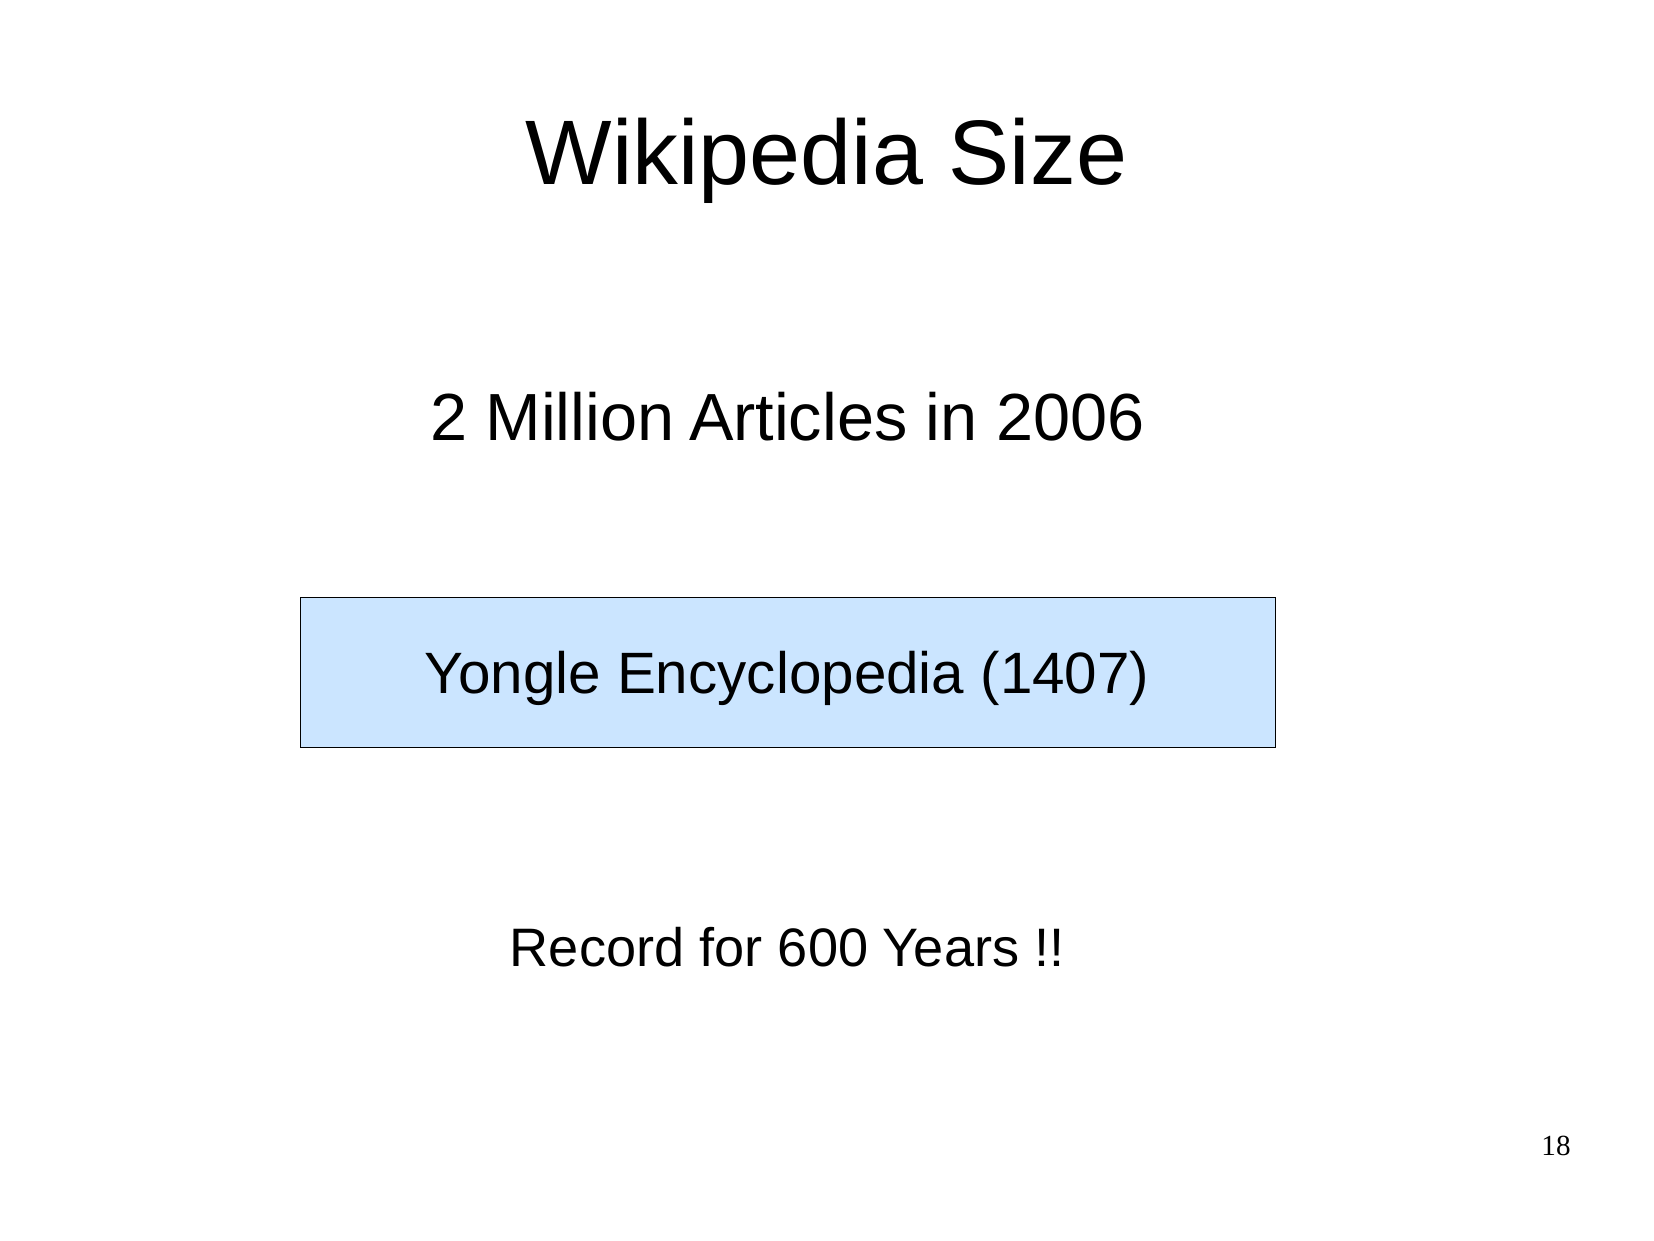

# Wikipedia Size
2 Million Articles in 2006
Yongle Encyclopedia (1407)
Record for 600 Years !!
18